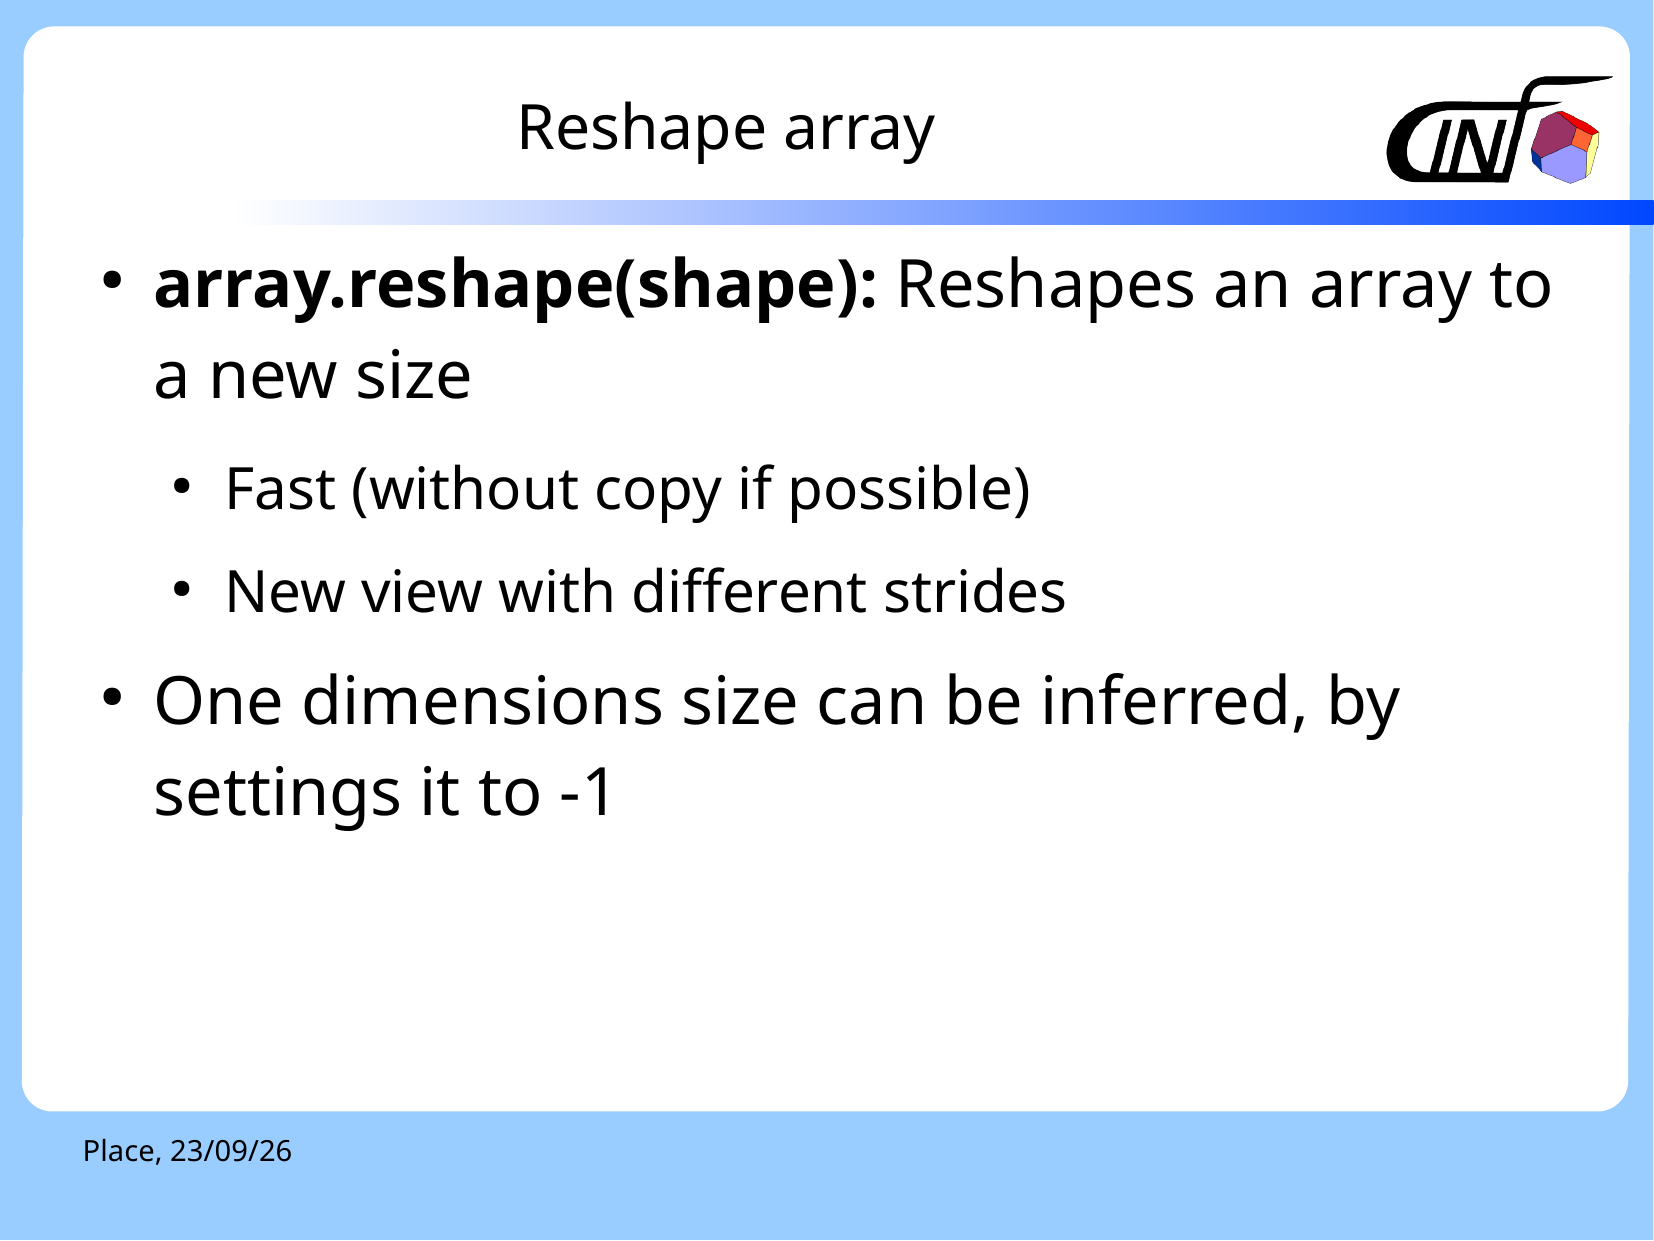

# Reshape array
array.reshape(shape): Reshapes an array to a new size
Fast (without copy if possible)
New view with different strides
One dimensions size can be inferred, by settings it to -1